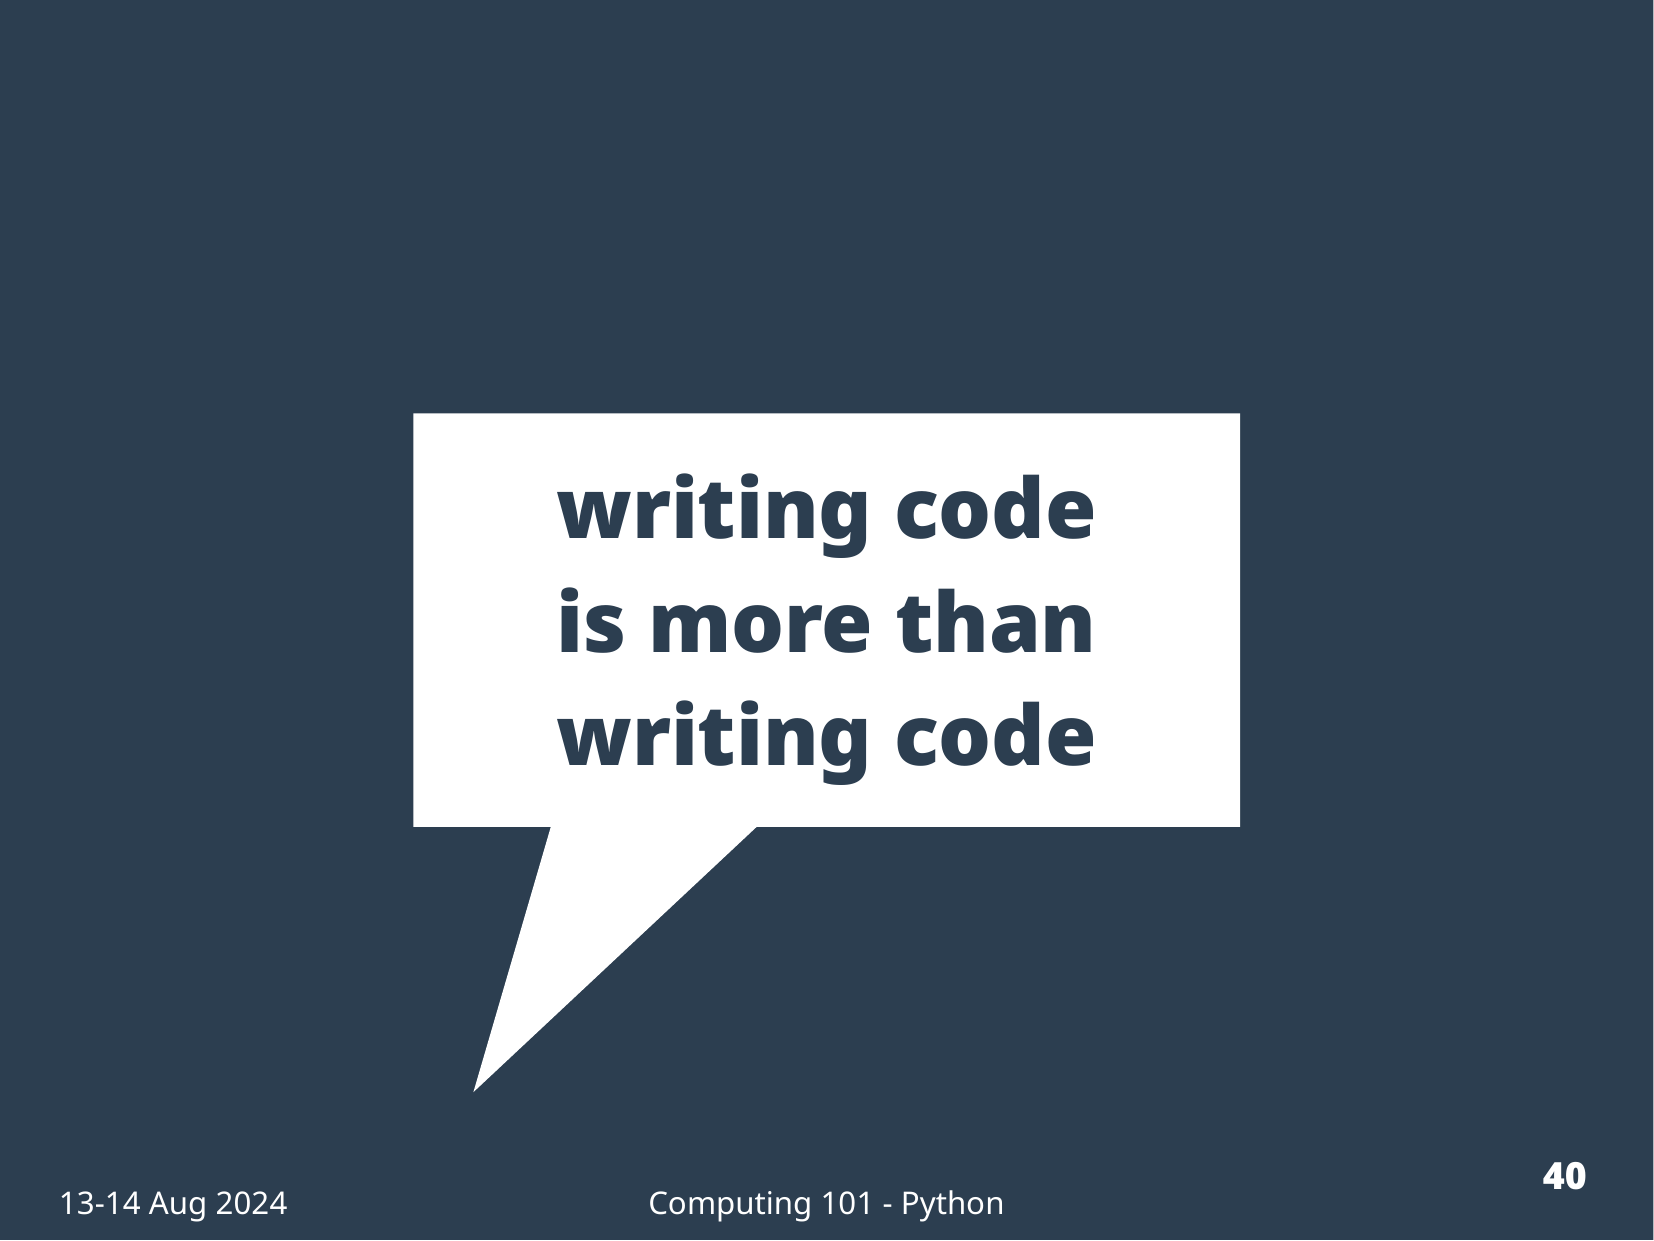

# writing code is more than writing code
40
13-14 Aug 2024
Computing 101 - Python